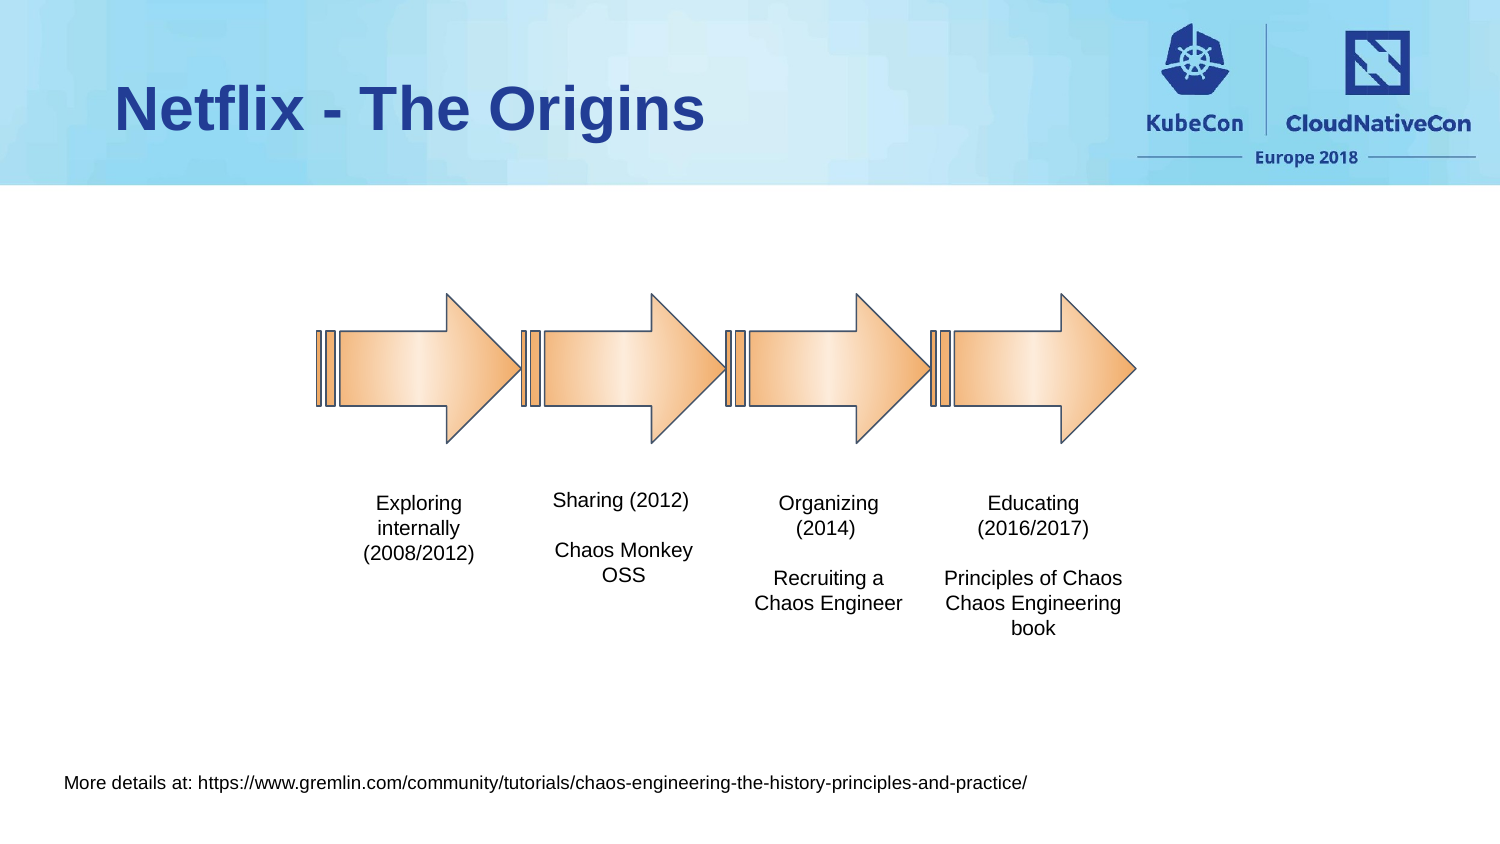

# Netflix - The Origins
Sharing (2012)
Chaos Monkey OSS
Exploring internally (2008/2012)
Organizing (2014)
Recruiting a Chaos Engineer
Educating (2016/2017)
Principles of Chaos
Chaos Engineering book
More details at: https://www.gremlin.com/community/tutorials/chaos-engineering-the-history-principles-and-practice/